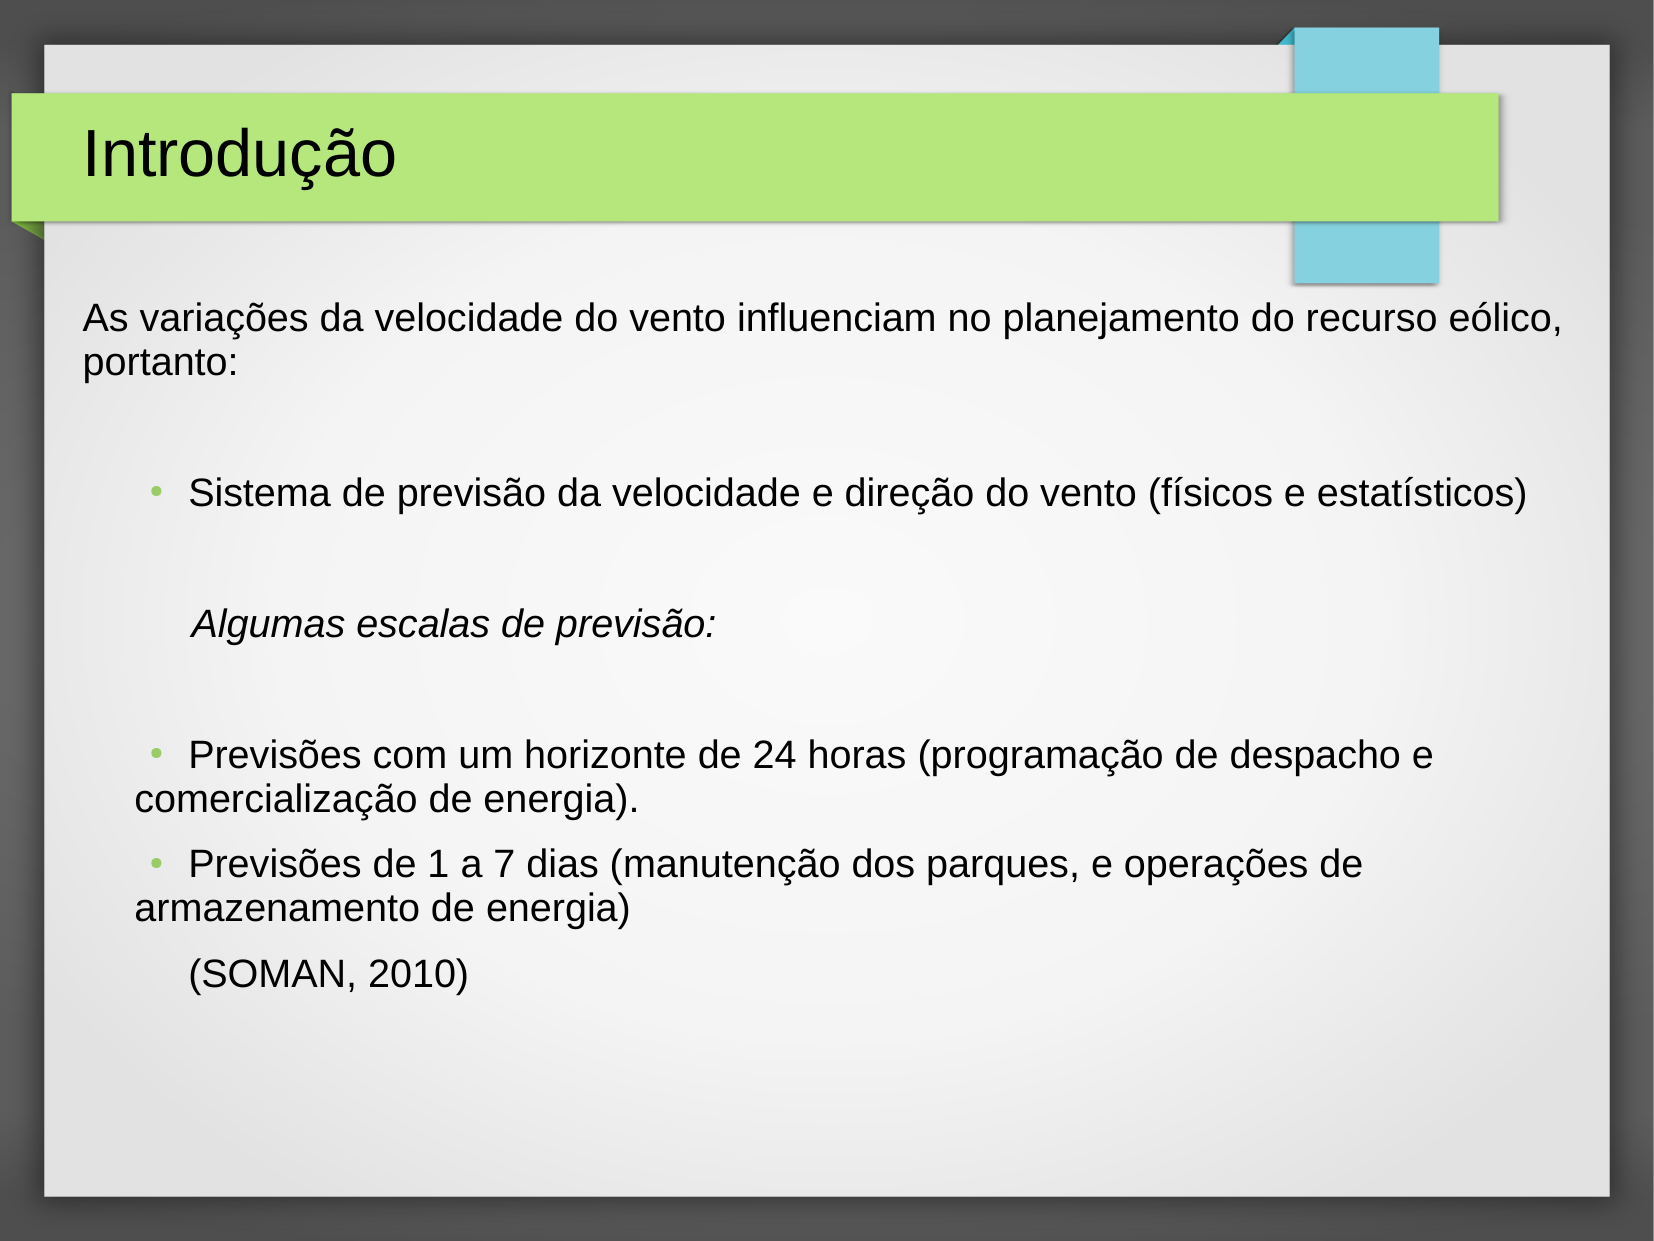

# Introdução
As variações da velocidade do vento influenciam no planejamento do recurso eólico, portanto:
Sistema de previsão da velocidade e direção do vento (físicos e estatísticos)
 Algumas escalas de previsão:
Previsões com um horizonte de 24 horas (programação de despacho e comercialização de energia).
Previsões de 1 a 7 dias (manutenção dos parques, e operações de armazenamento de energia)
(SOMAN, 2010)